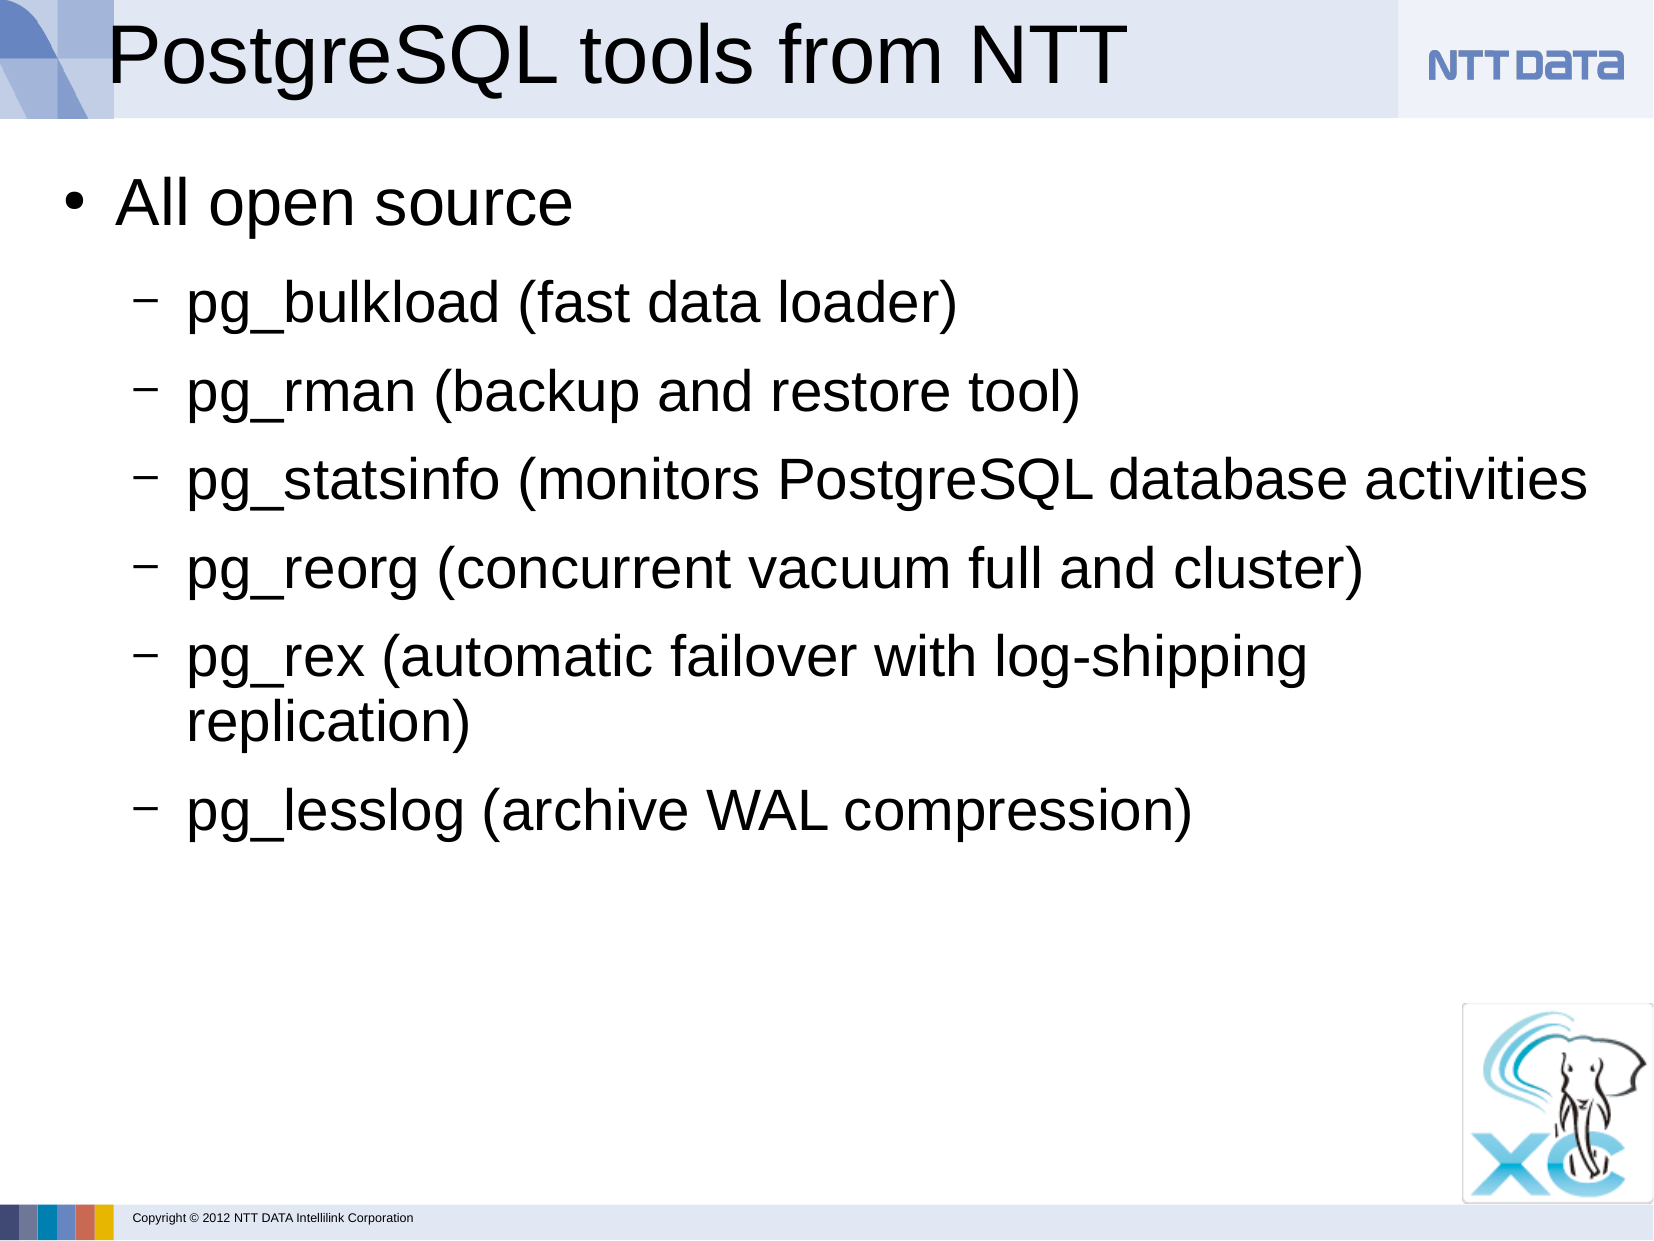

# PostgreSQL tools from NTT
All open source
pg_bulkload (fast data loader)
pg_rman (backup and restore tool)
pg_statsinfo (monitors PostgreSQL database activities
pg_reorg (concurrent vacuum full and cluster)
pg_rex (automatic failover with log-shipping replication)
pg_lesslog (archive WAL compression)